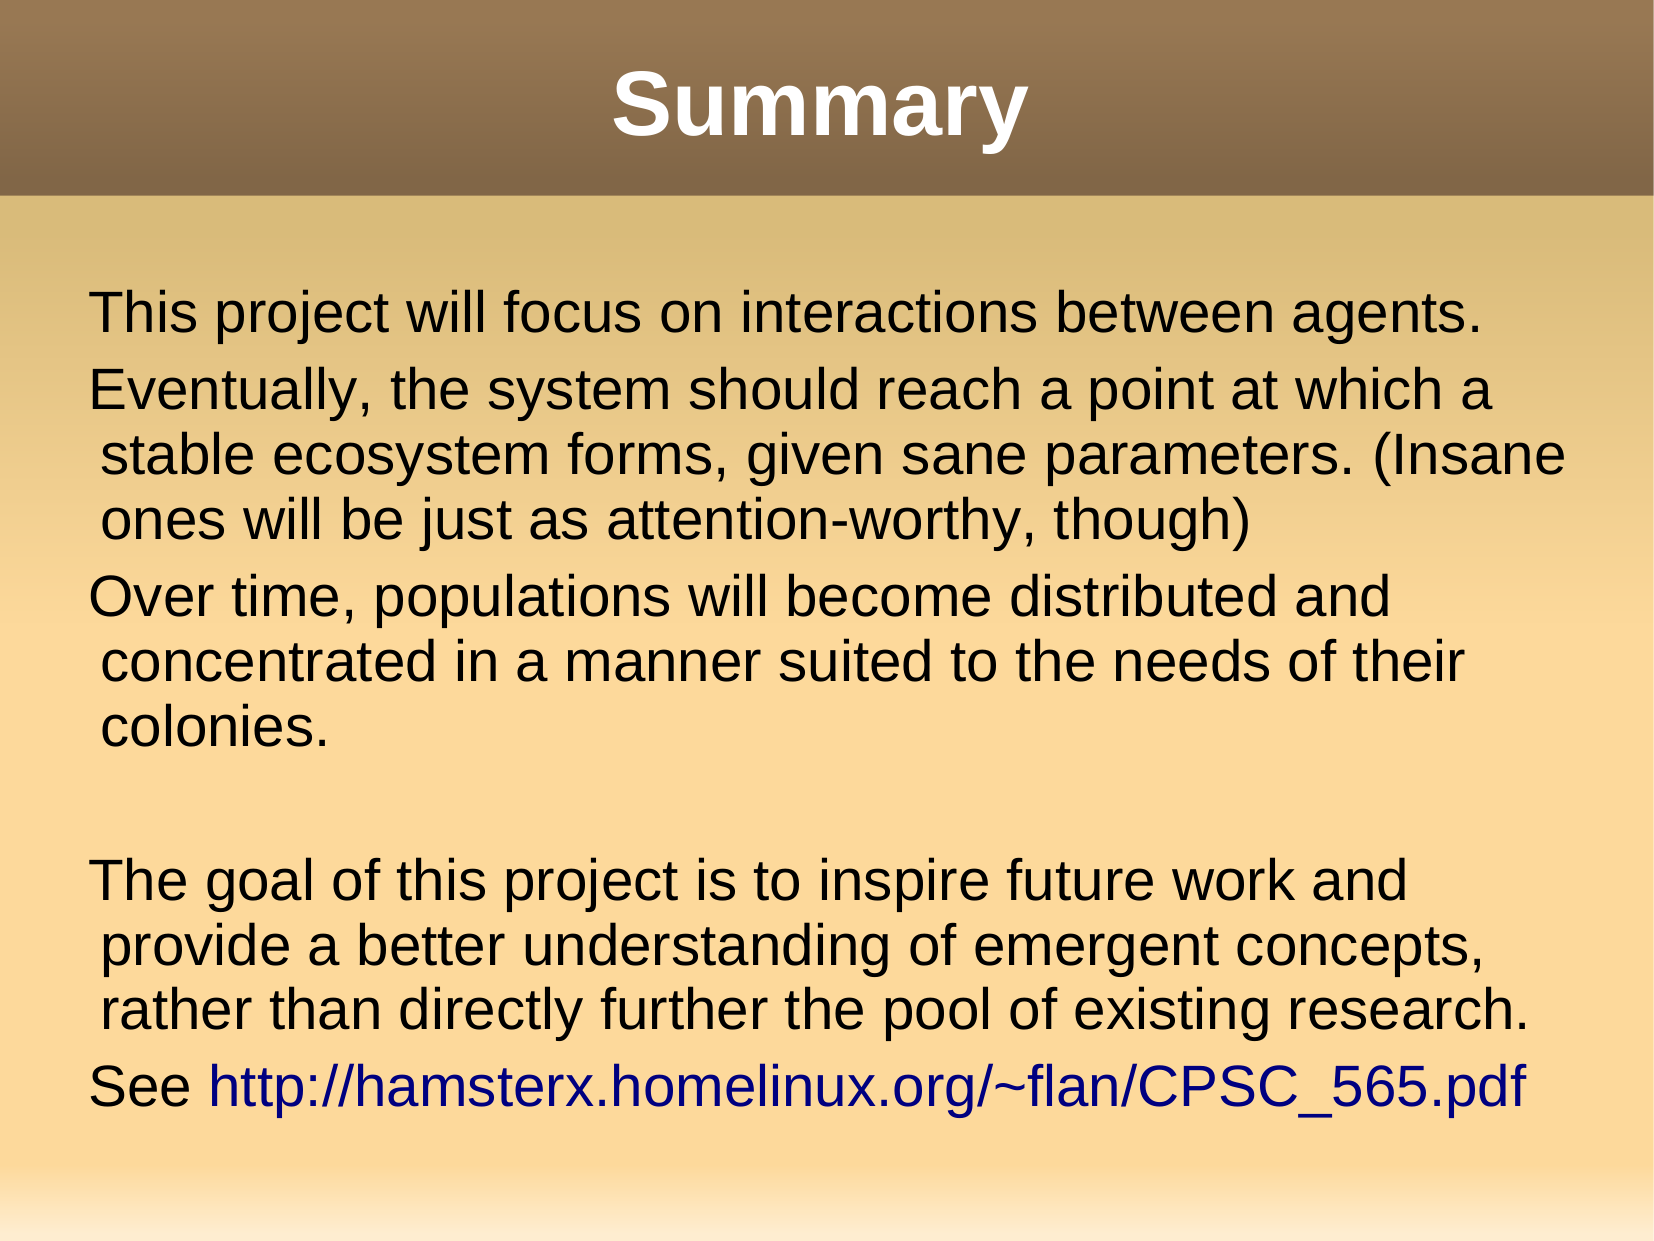

# Summary
This project will focus on interactions between agents.
Eventually, the system should reach a point at which a stable ecosystem forms, given sane parameters. (Insane ones will be just as attention-worthy, though)
Over time, populations will become distributed and concentrated in a manner suited to the needs of their colonies.
The goal of this project is to inspire future work and provide a better understanding of emergent concepts, rather than directly further the pool of existing research.
See http://hamsterx.homelinux.org/~flan/CPSC_565.pdf